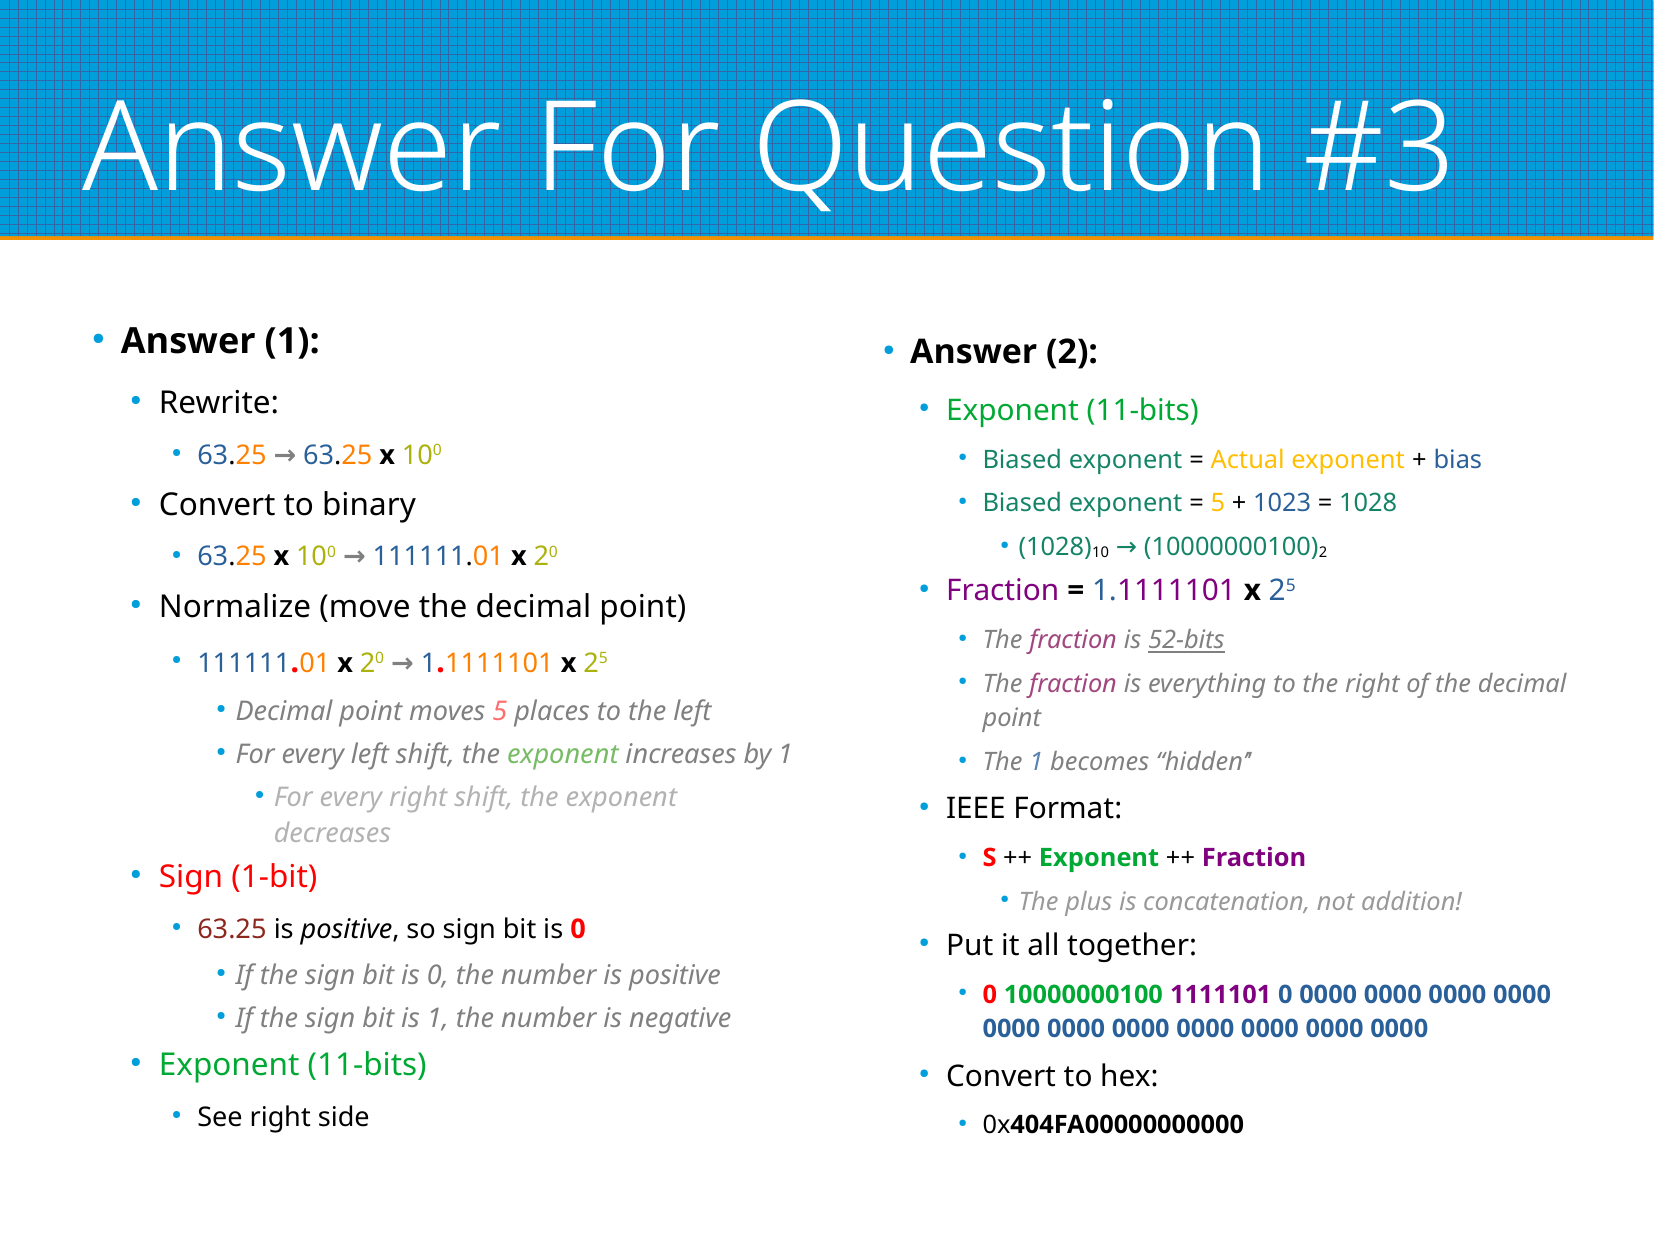

# Answer For Question #3
Answer (1):
Rewrite:
63.25 → 63.25 x 100
Convert to binary
63.25 x 100 → 111111.01 x 20
Normalize (move the decimal point)
111111.01 x 20 → 1.1111101 x 25
Decimal point moves 5 places to the left
For every left shift, the exponent increases by 1
For every right shift, the exponent decreases
Sign (1-bit)
63.25 is positive, so sign bit is 0
If the sign bit is 0, the number is positive
If the sign bit is 1, the number is negative
Exponent (11-bits)
See right side
Answer (2):
Exponent (11-bits)
Biased exponent = Actual exponent + bias
Biased exponent = 5 + 1023 = 1028
(1028)10 → (10000000100)2
Fraction = 1.1111101 x 25
The fraction is 52-bits
The fraction is everything to the right of the decimal point
The 1 becomes ‘‘hidden’’
IEEE Format:
S ++ Exponent ++ Fraction
The plus is concatenation, not addition!
Put it all together:
0 10000000100 1111101 0 0000 0000 0000 0000 0000 0000 0000 0000 0000 0000 0000
Convert to hex:
0x404FA00000000000